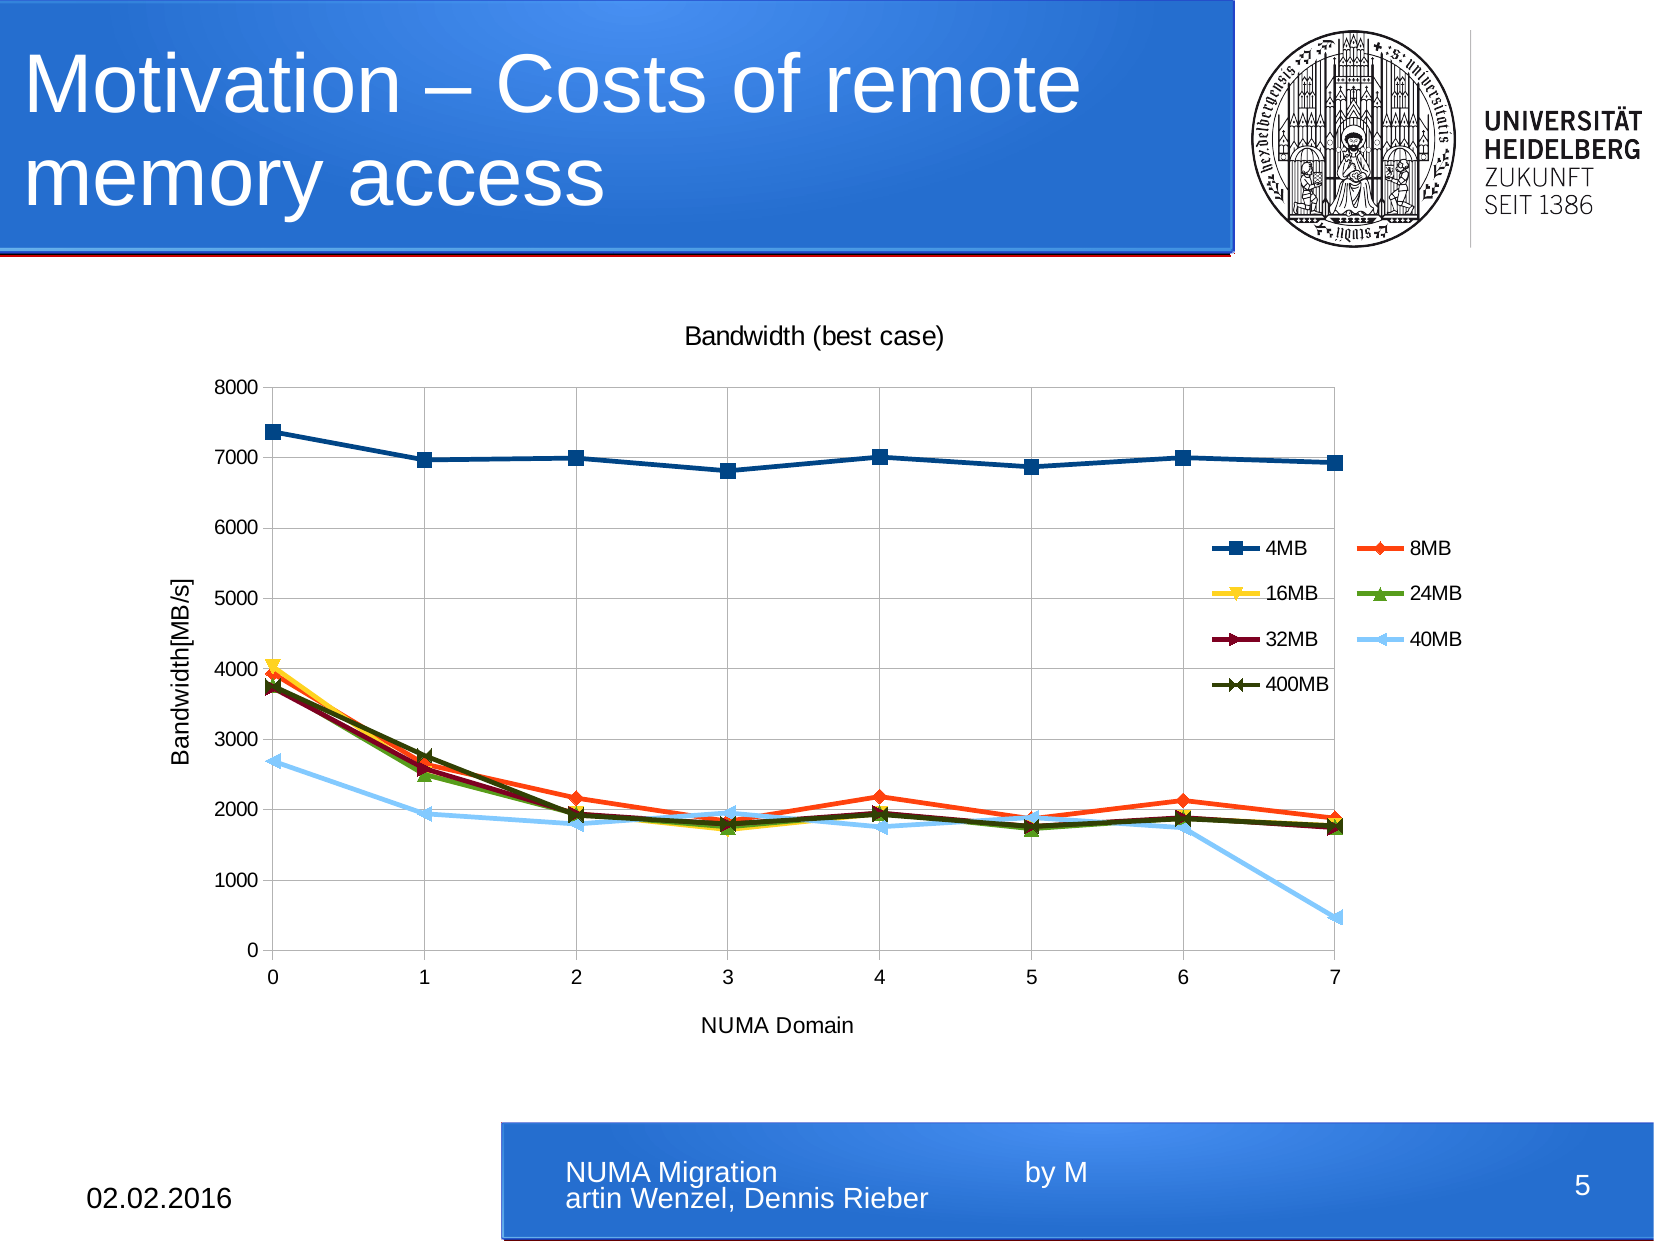

# Motivation – Costs of remote memory access
### Chart: Bandwidth (best case)
| Category | 4MB | 8MB | 16MB | 24MB | 32MB | 40MB | 400MB |
|---|---|---|---|---|---|---|---|
| 0 | 7365.4 | 3936.56 | 4033.52 | 3766.21 | 3730.59 | 2691.84 | 3757.21 |
| 1 | 6965.85 | 2648.8 | 2504.28 | 2501.52 | 2583.53 | 1944.2 | 2769.9 |
| 2 | 6991.91 | 2166.31 | 1947.7 | 1939.01 | 1941.48 | 1797.96 | 1921.3 |
| 3 | 6811.52 | 1836.96 | 1718.83 | 1756.81 | 1794.79 | 1956.04 | 1798.87 |
| 4 | 7007.46 | 2187.55 | 1945.89 | 1955.78 | 1953.75 | 1758.04 | 1933.84 |
| 5 | 6867.31 | 1872.16 | 1762.33 | 1731.35 | 1763.11 | 1890.36 | 1763.32 |
| 6 | 6998.88 | 2132.24 | 1879.45 | 1882.02 | 1888.52 | 1745.7 | 1872.89 |
| 7 | 6927.85 | 1880.37 | 1773.85 | 1754.22 | 1746.09 | 472.743 | 1771.62 |NUMA Migration by Martin Wenzel, Dennis Rieber
5
02.02.2016